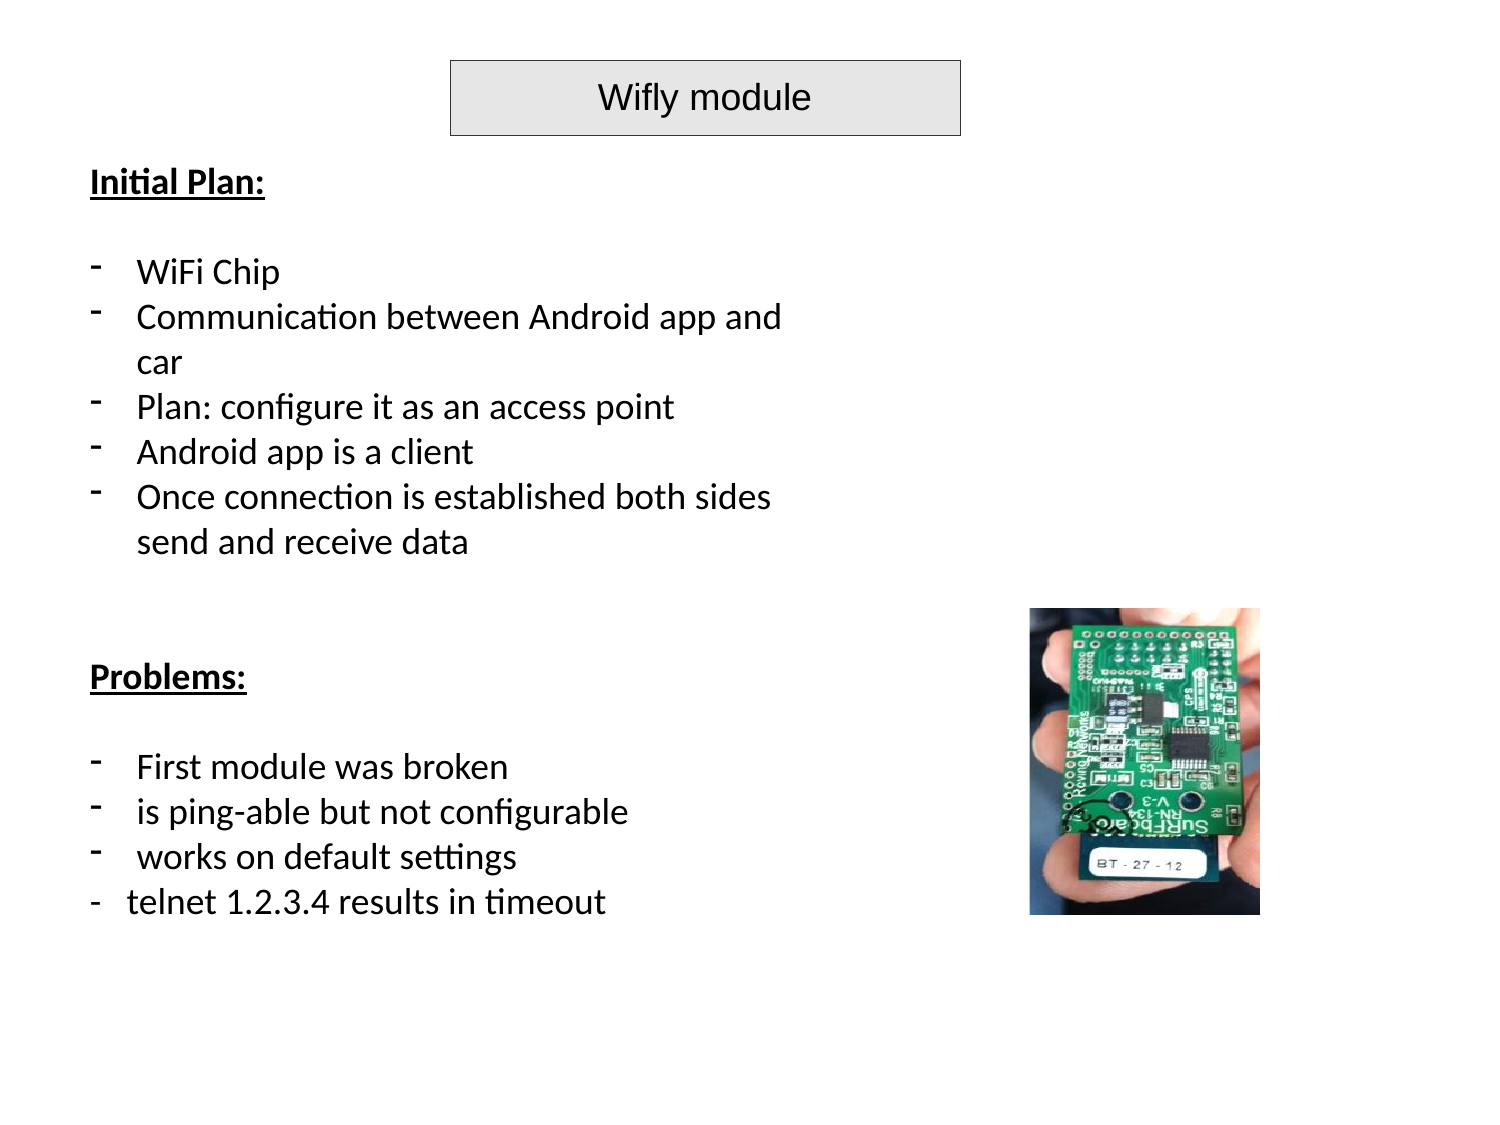

Wifly module
Initial Plan:
WiFi Chip
Communication between Android app and car
Plan: configure it as an access point
Android app is a client
Once connection is established both sides send and receive data
Problems:
First module was broken
is ping-able but not configurable
works on default settings
- telnet 1.2.3.4 results in timeout